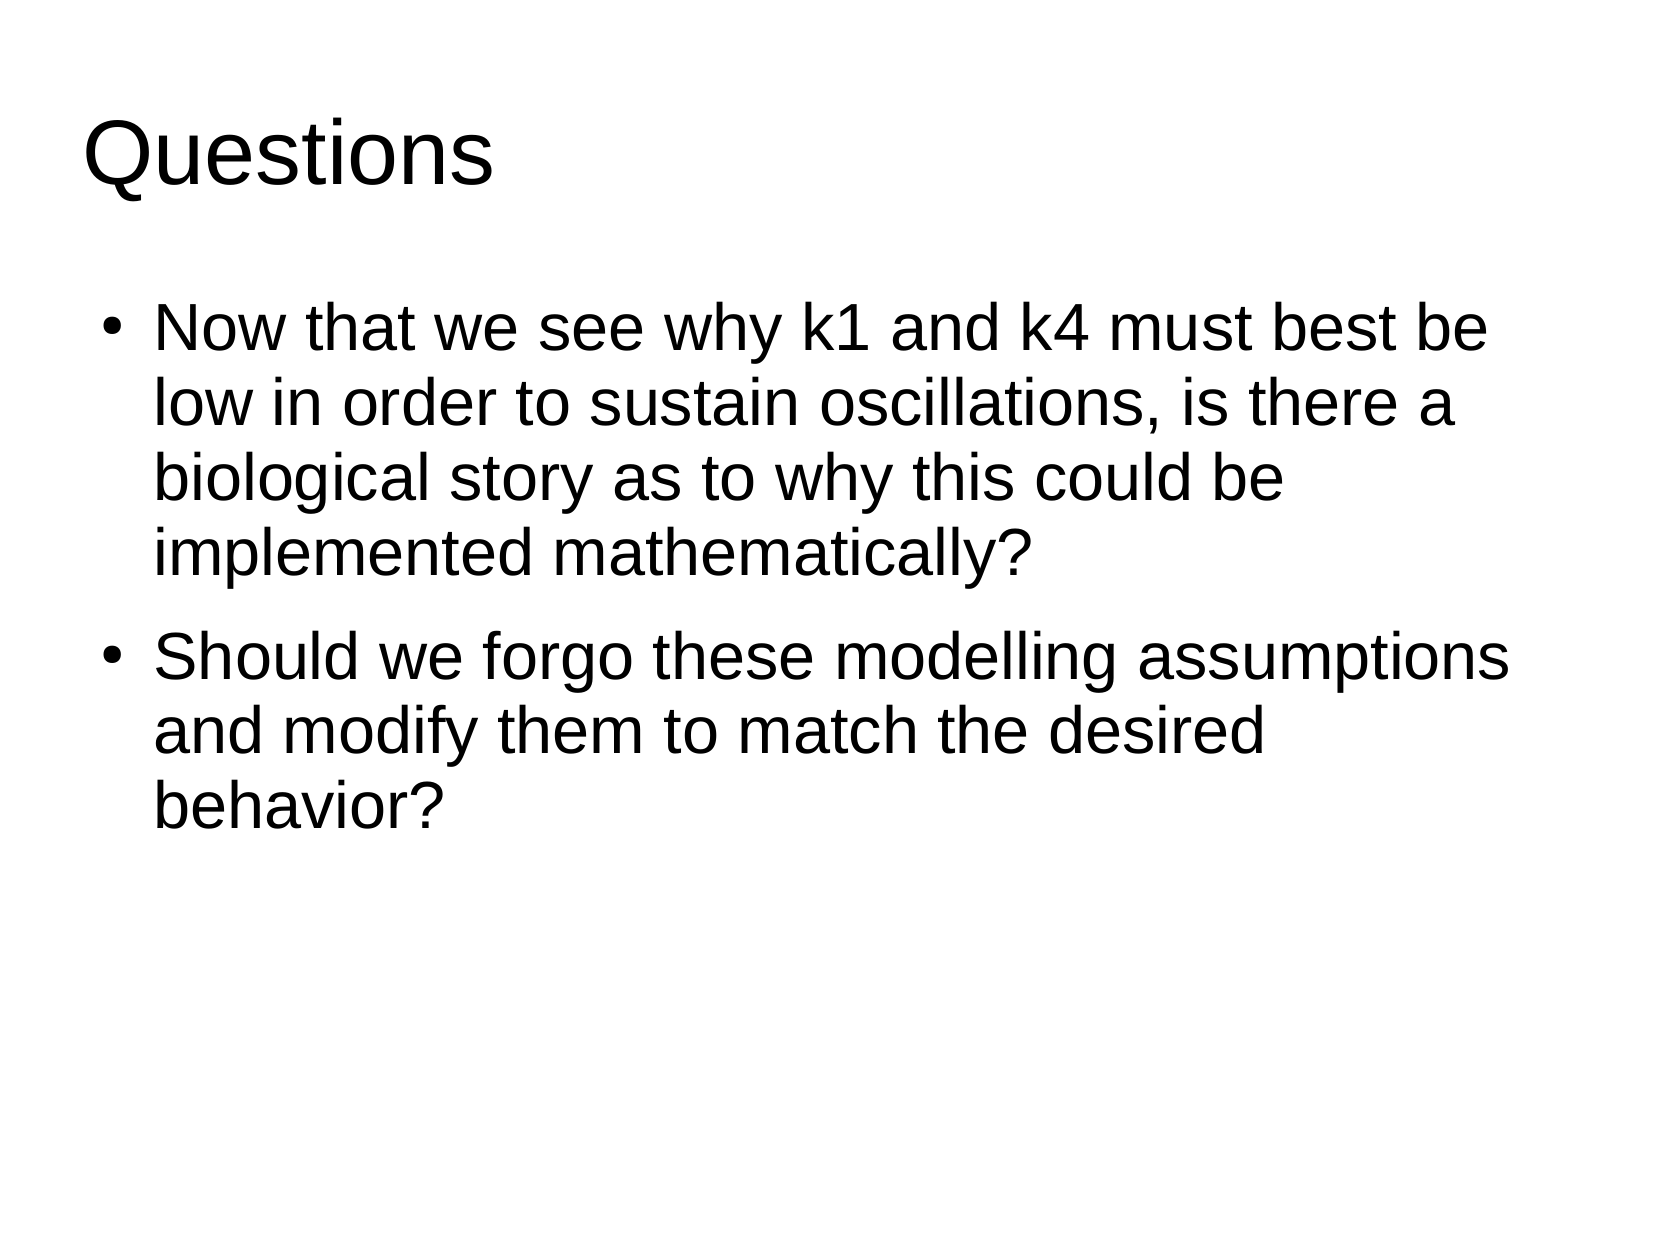

# Questions
Now that we see why k1 and k4 must best be low in order to sustain oscillations, is there a biological story as to why this could be implemented mathematically?
Should we forgo these modelling assumptions and modify them to match the desired behavior?